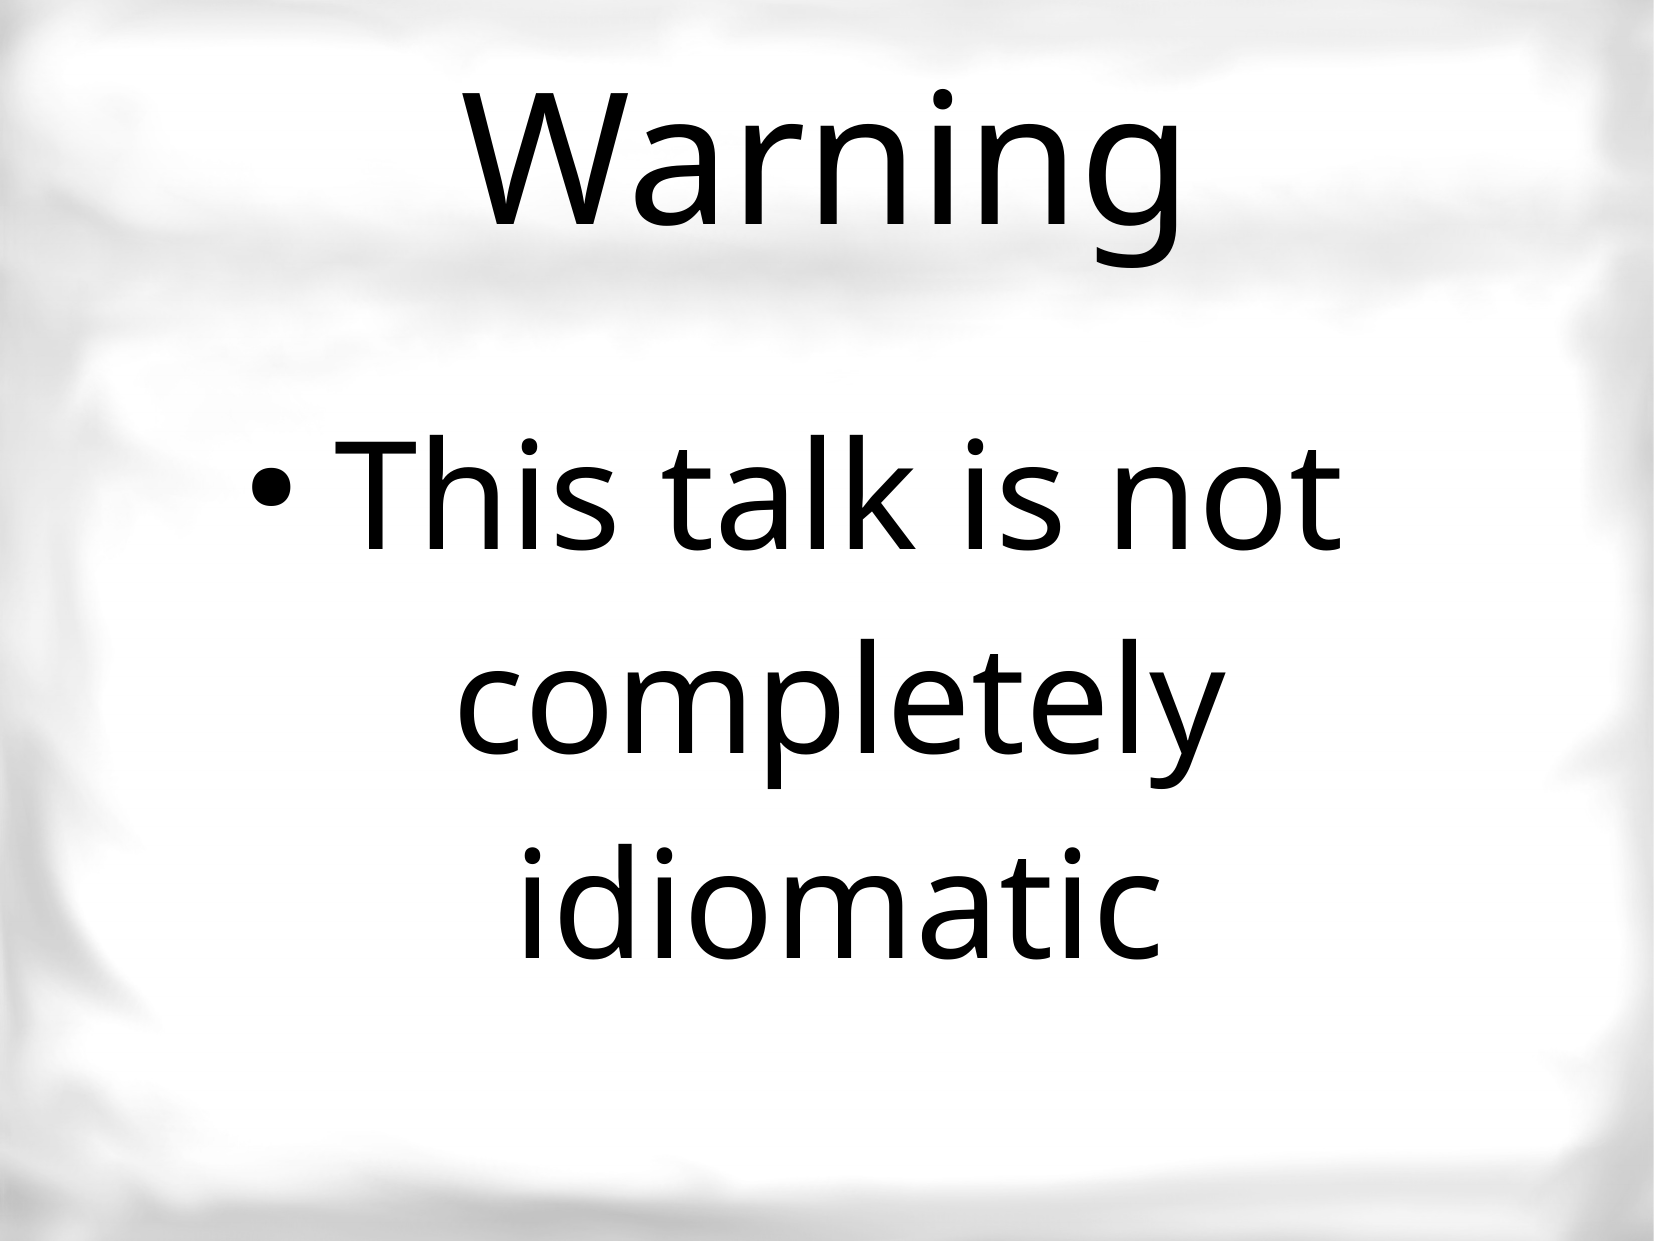

# Warning
This talk is not completely idiomatic